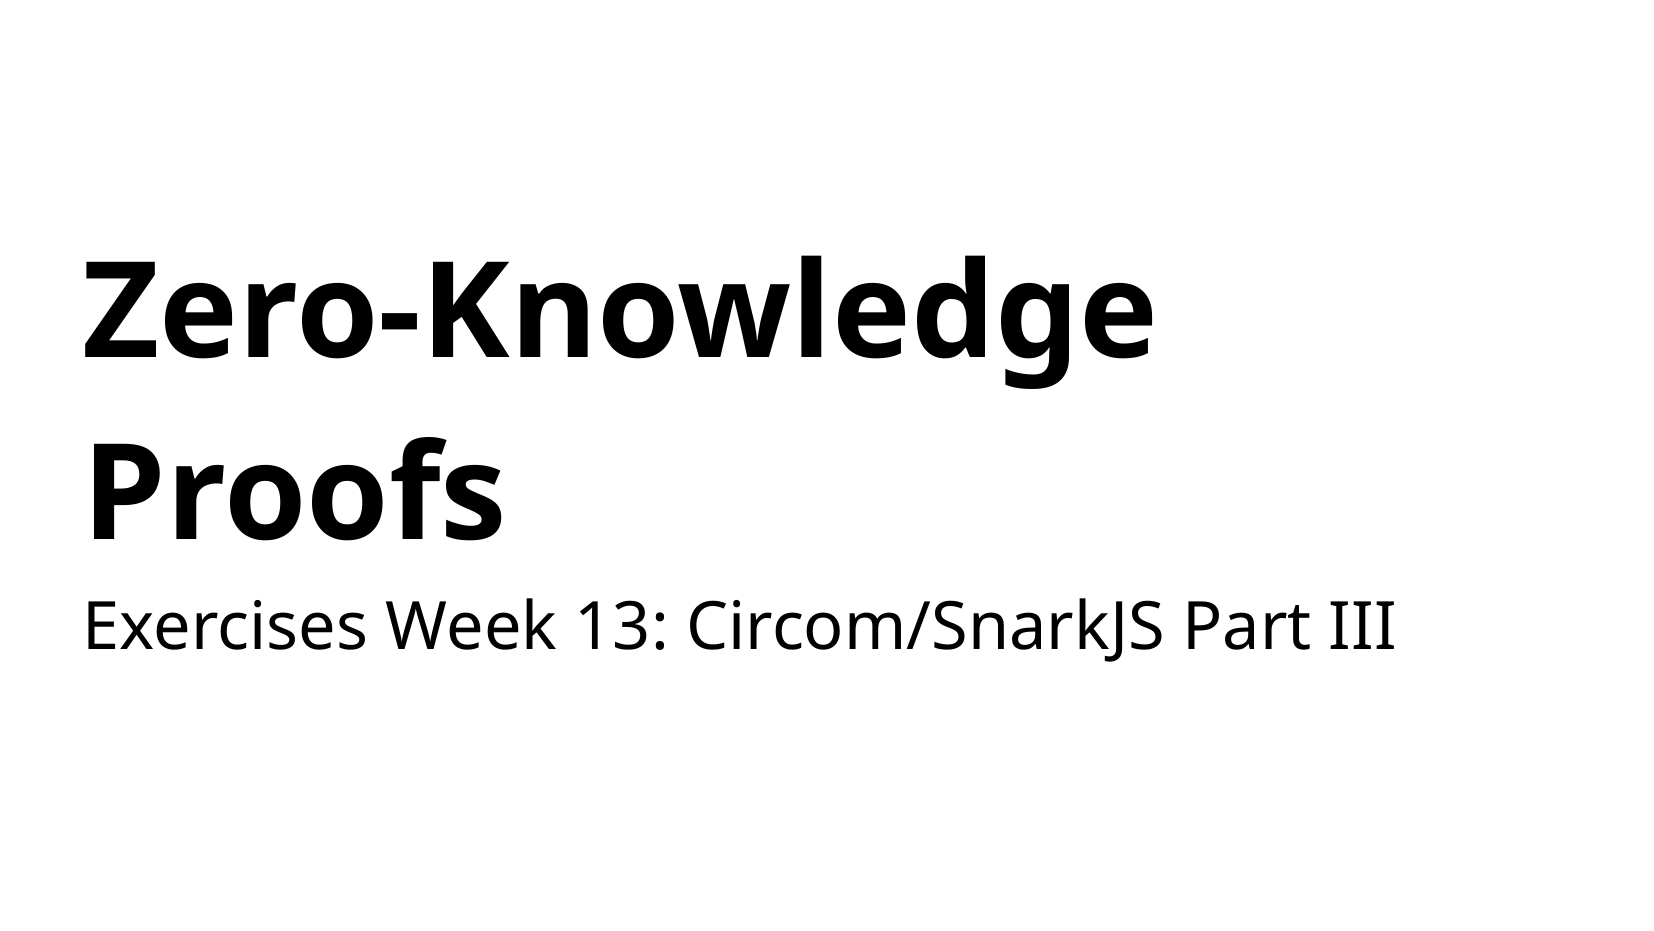

# Zero-Knowledge Proofs
Exercises Week 13: Circom/SnarkJS Part III